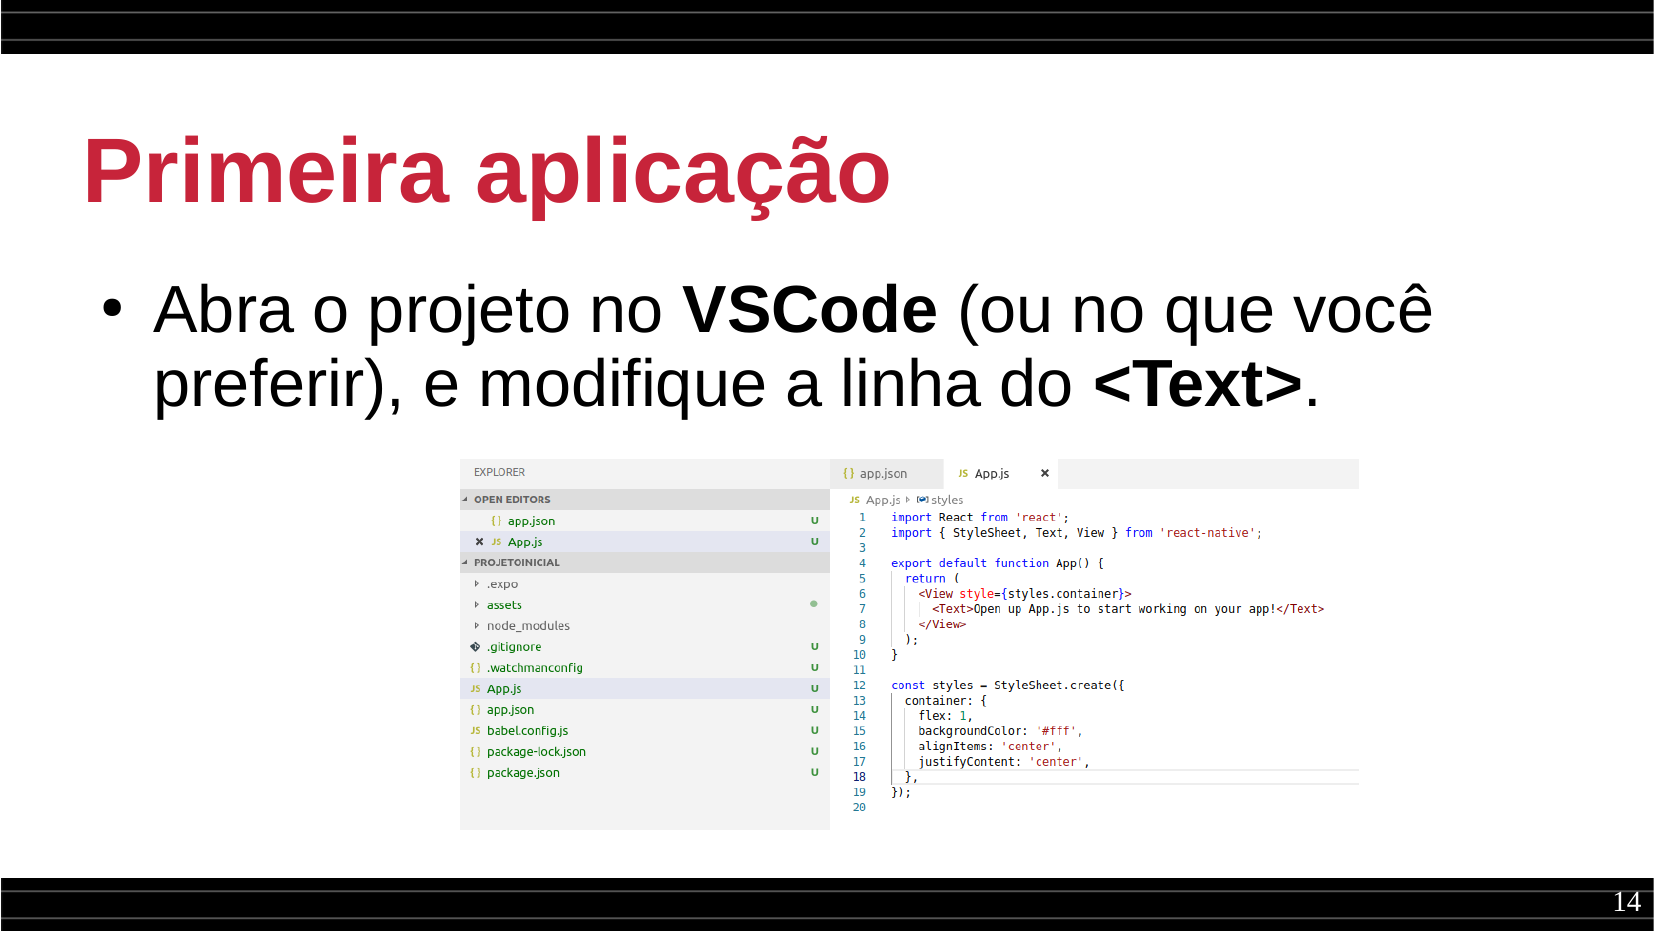

# Primeira aplicação
Abra o projeto no VSCode (ou no que você preferir), e modifique a linha do <Text>.